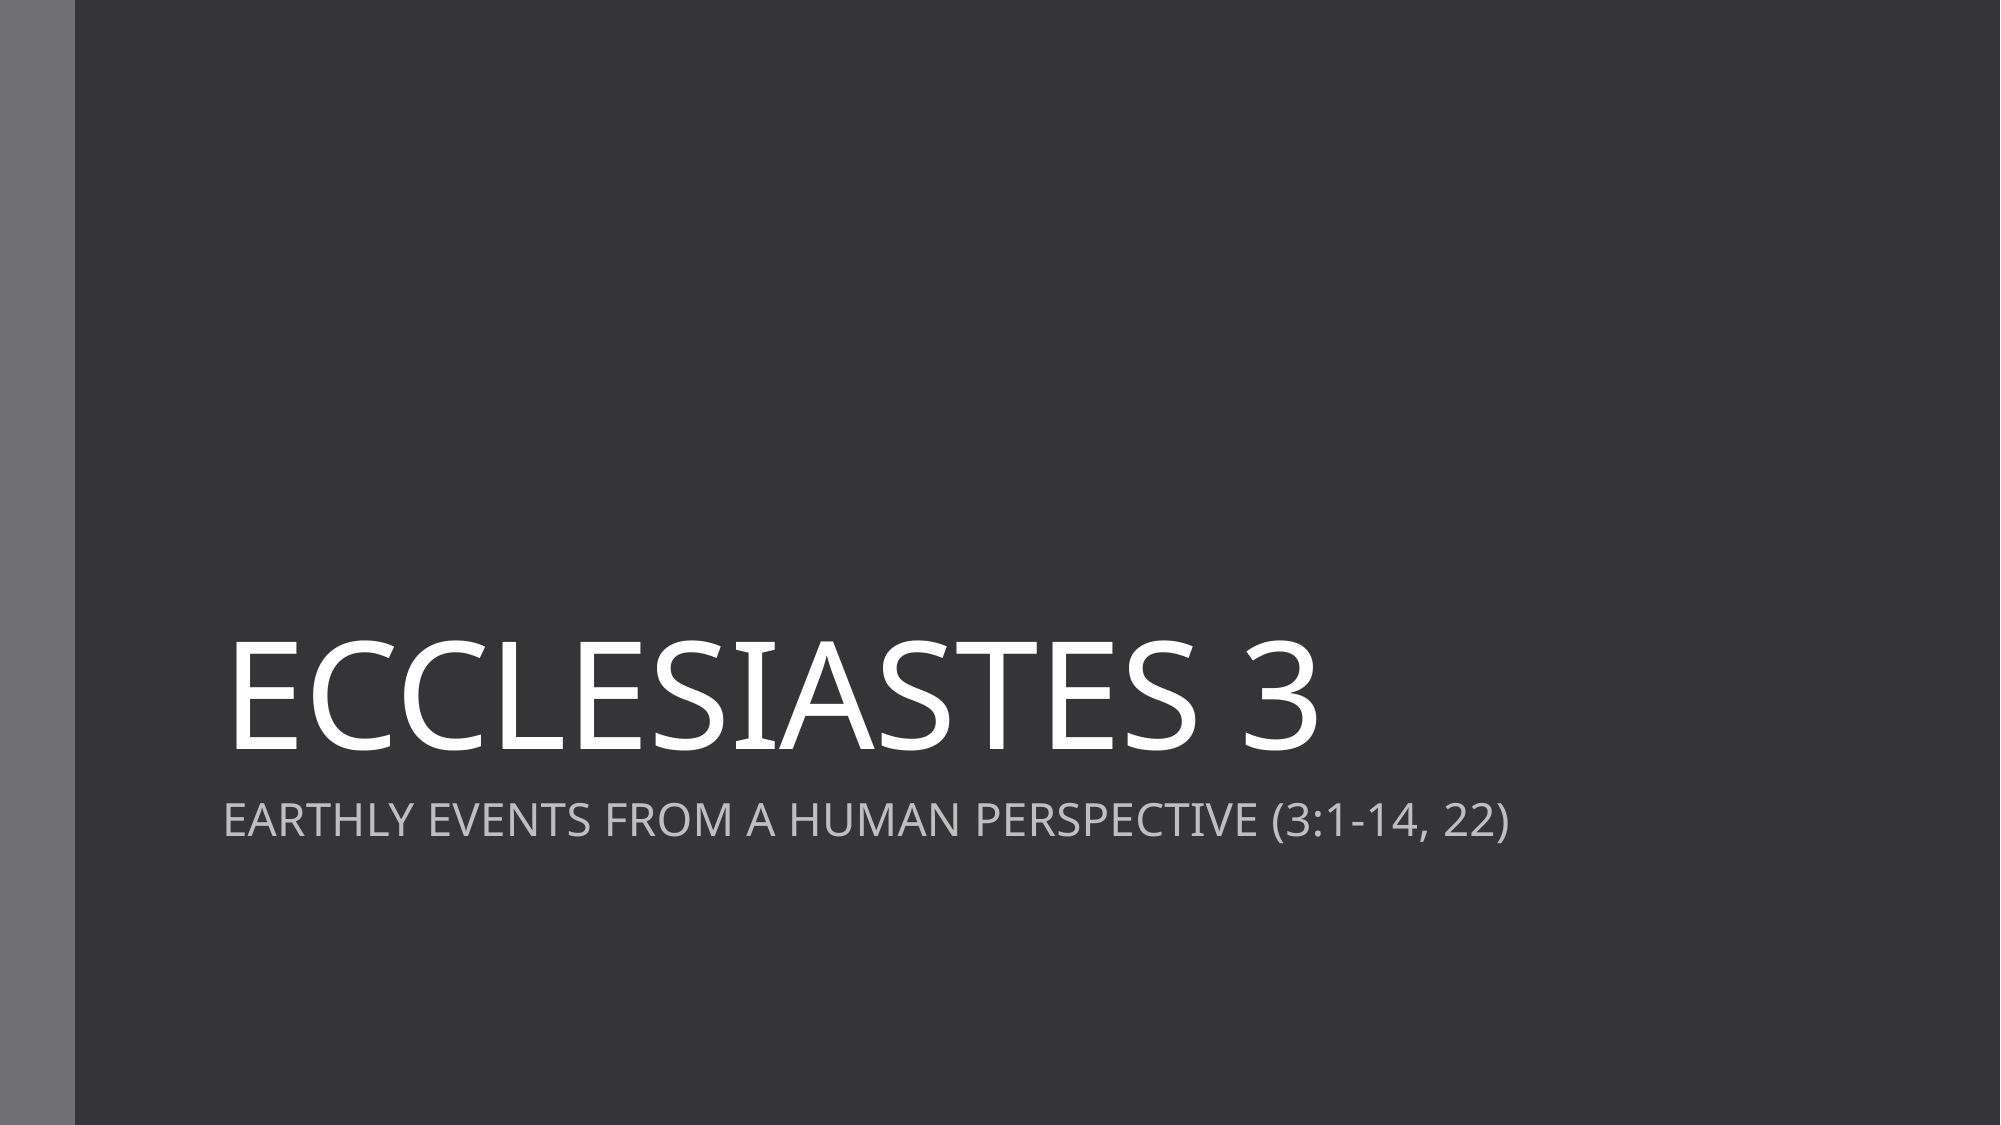

# ECCLESIASTES 3
EARTHLY EVENTS FROM A HUMAN PERSPECTIVE (3:1-14, 22)